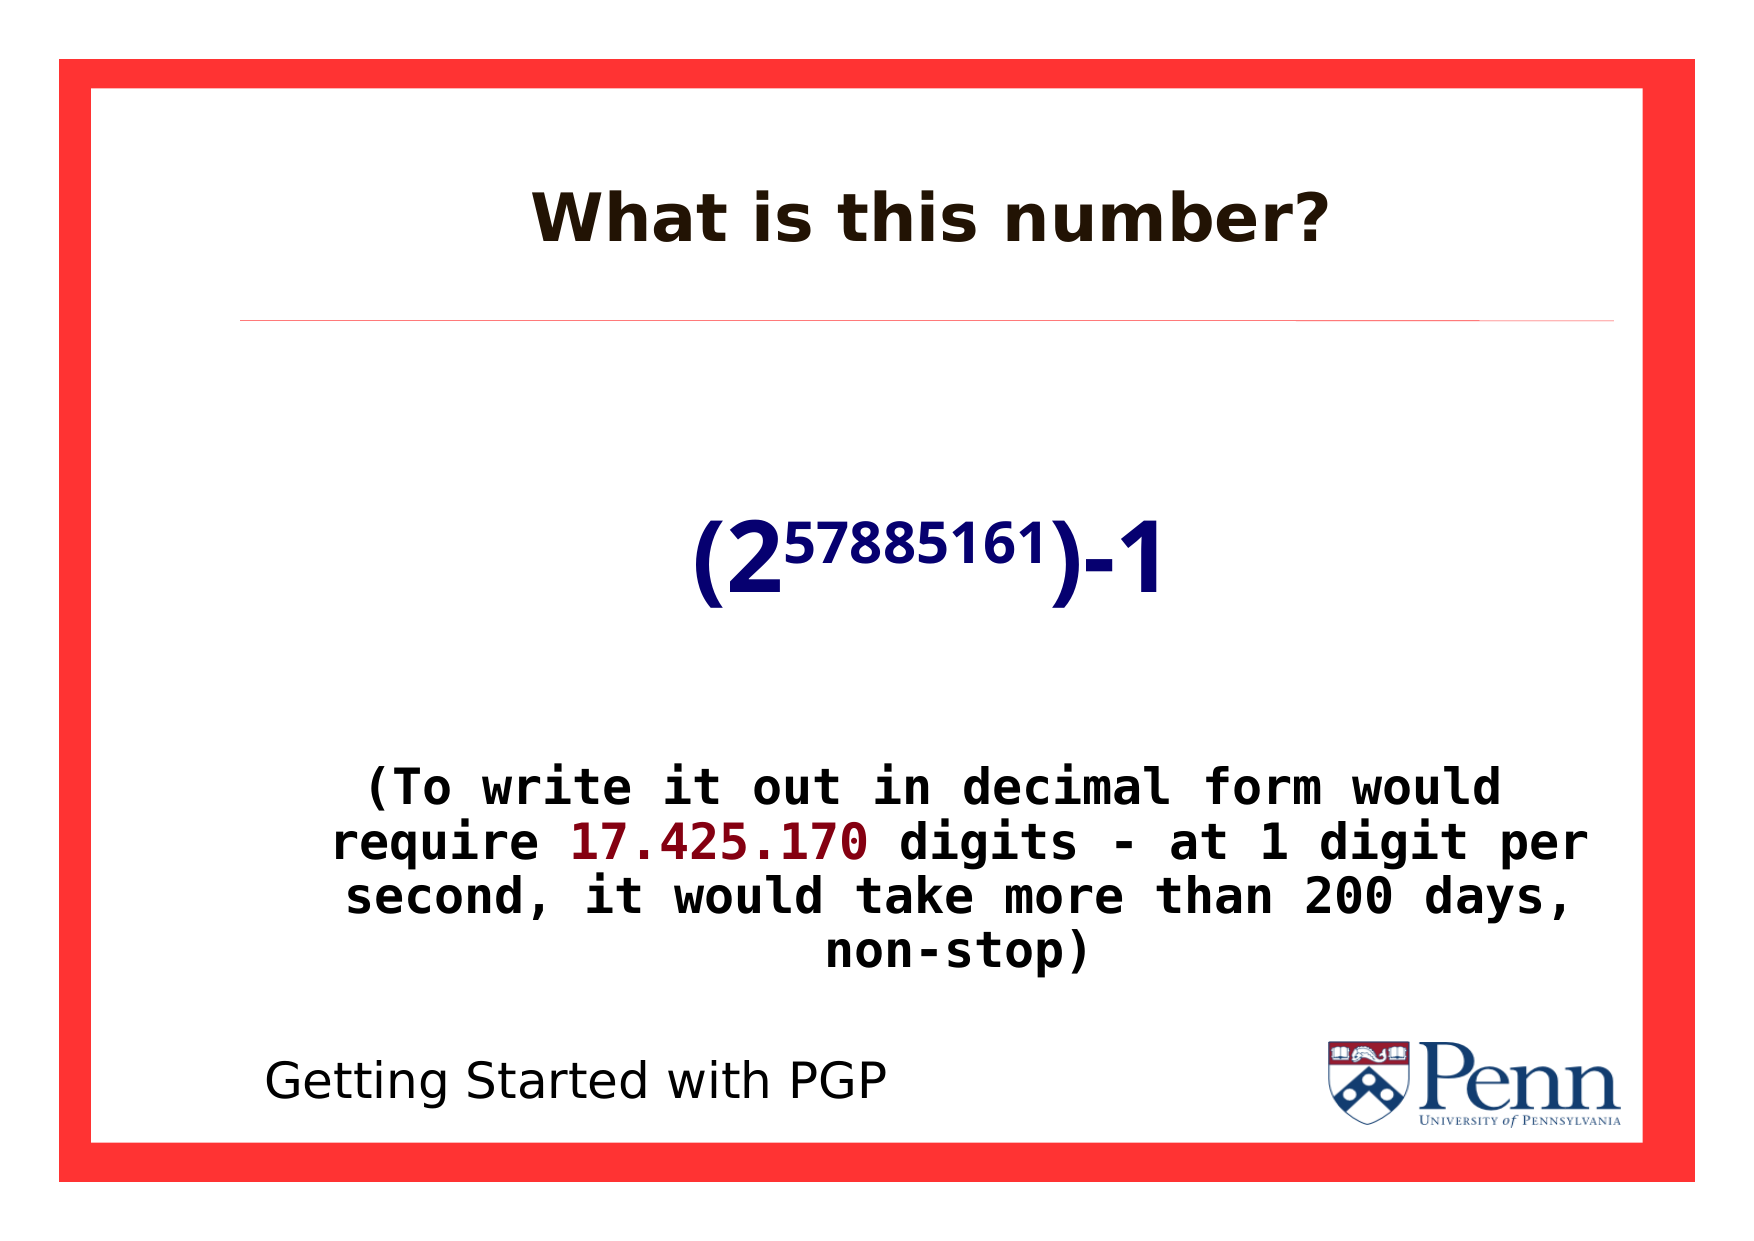

# What is this number?
(257885161)-1
(To write it out in decimal form would require 17.425.170 digits - at 1 digit per second, it would take more than 200 days, non-stop)